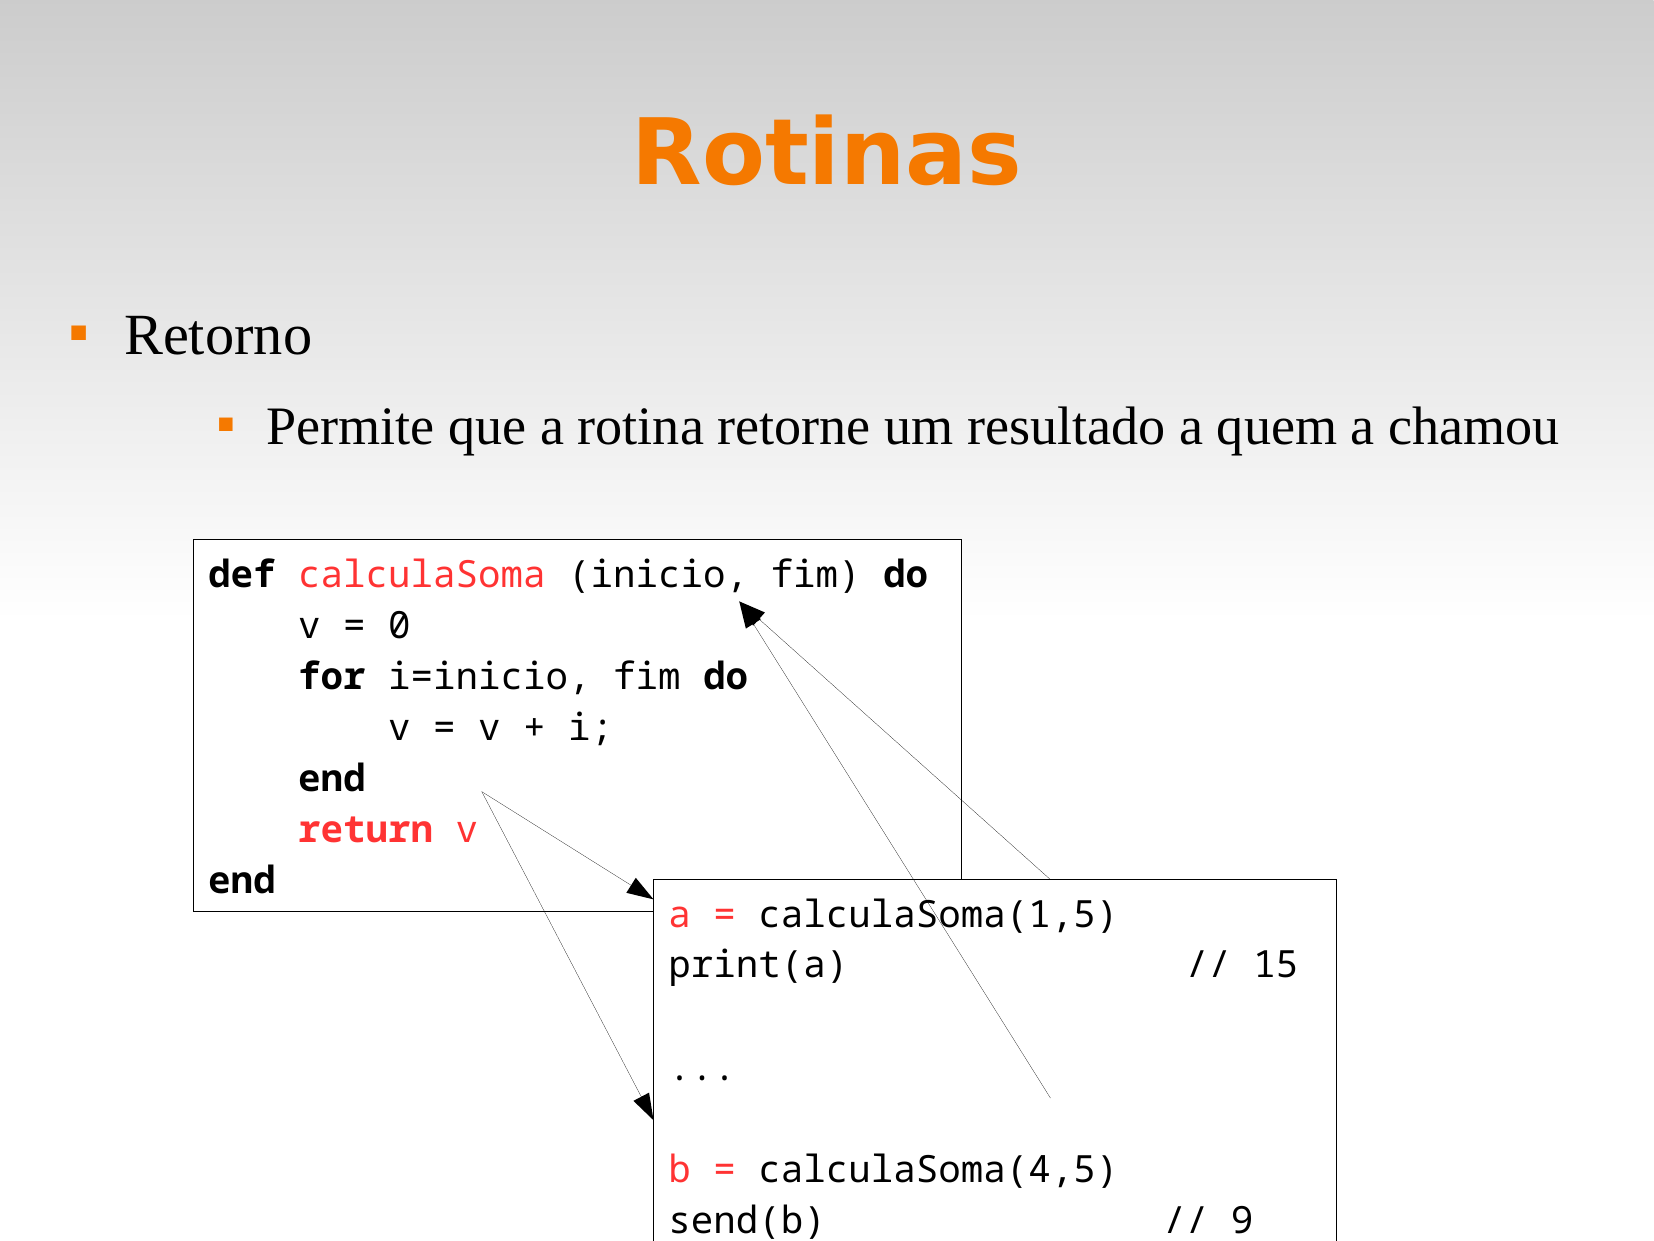

# Rotinas
Retorno
Permite que a rotina retorne um resultado a quem a chamou
def calculaSoma (inicio, fim) do
 v = 0
 for i=inicio, fim do
 v = v + i;
 end
 return v
end
a = calculaSoma(1,5)
print(a) // 15
...
b = calculaSoma(4,5)
send(b) // 9